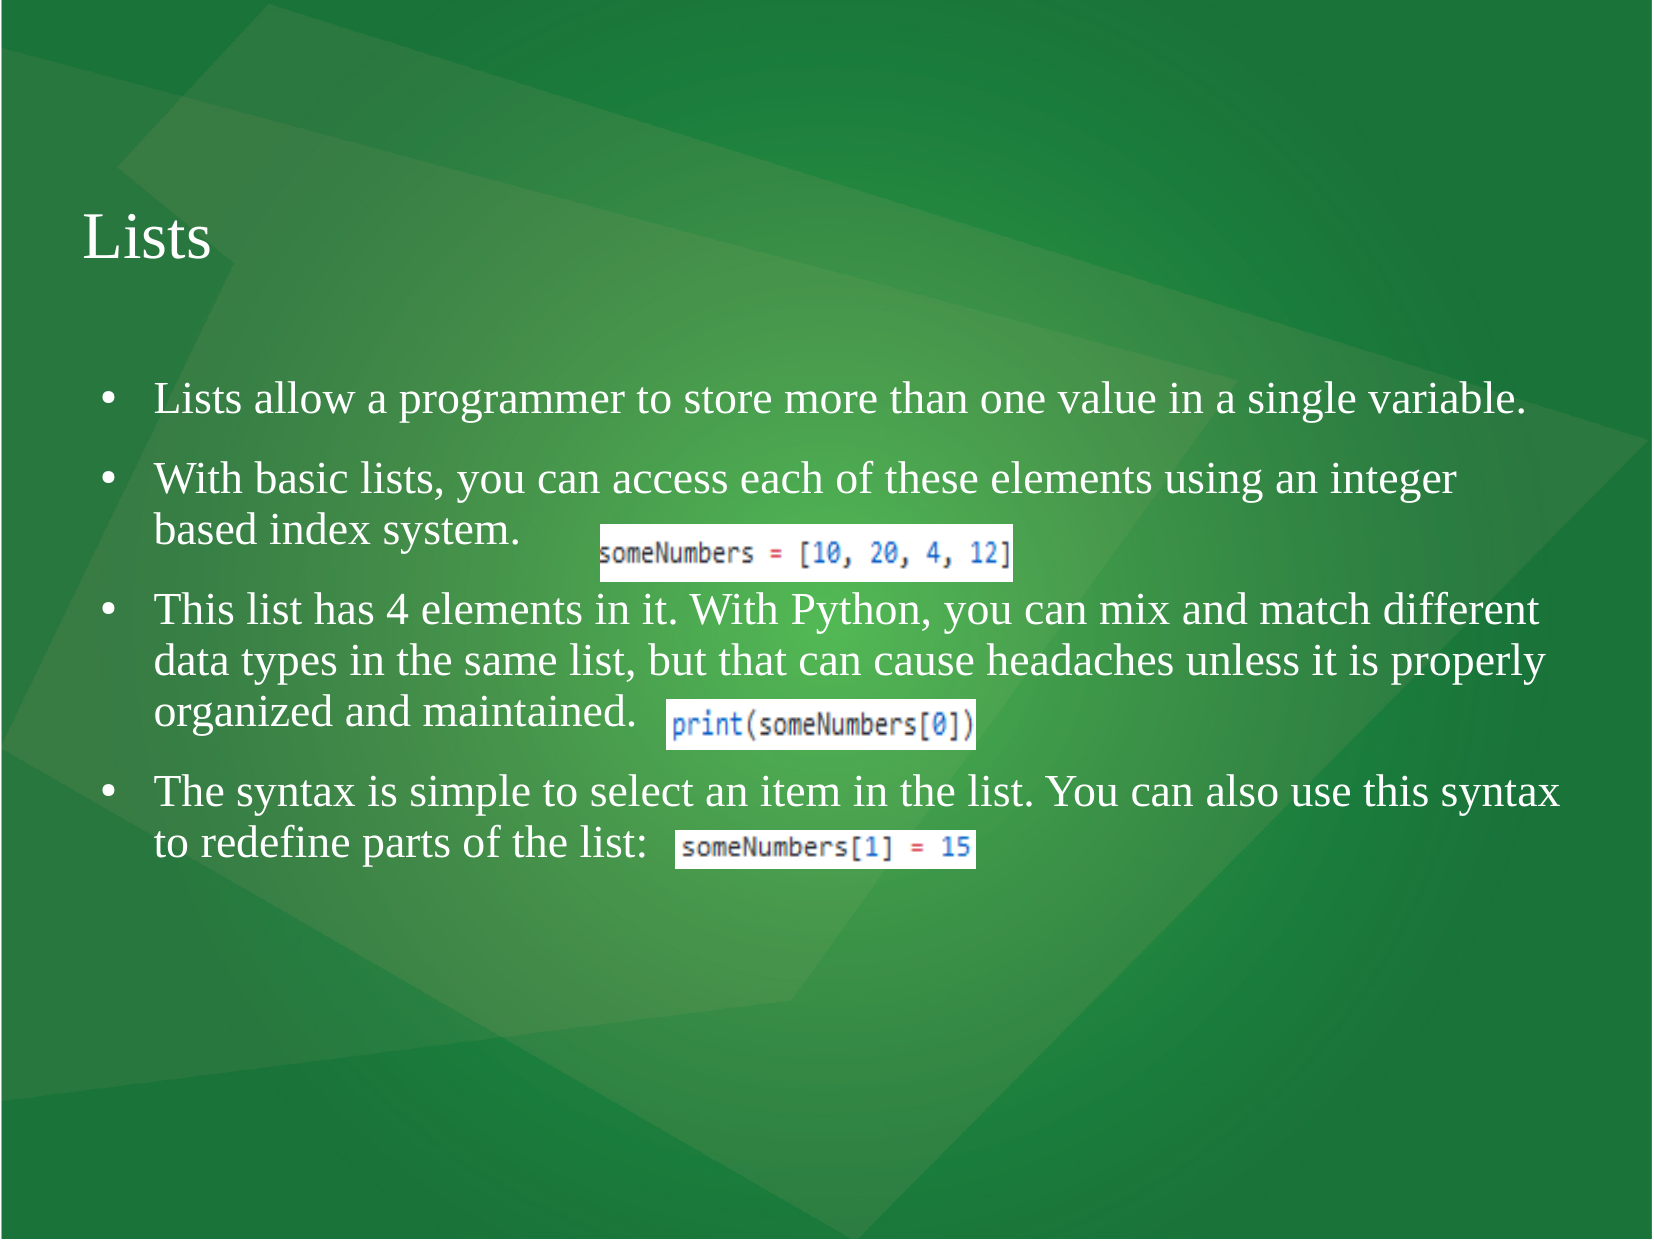

# Lists
Lists allow a programmer to store more than one value in a single variable.
With basic lists, you can access each of these elements using an integer based index system.
This list has 4 elements in it. With Python, you can mix and match different data types in the same list, but that can cause headaches unless it is properly organized and maintained.
The syntax is simple to select an item in the list. You can also use this syntax to redefine parts of the list: